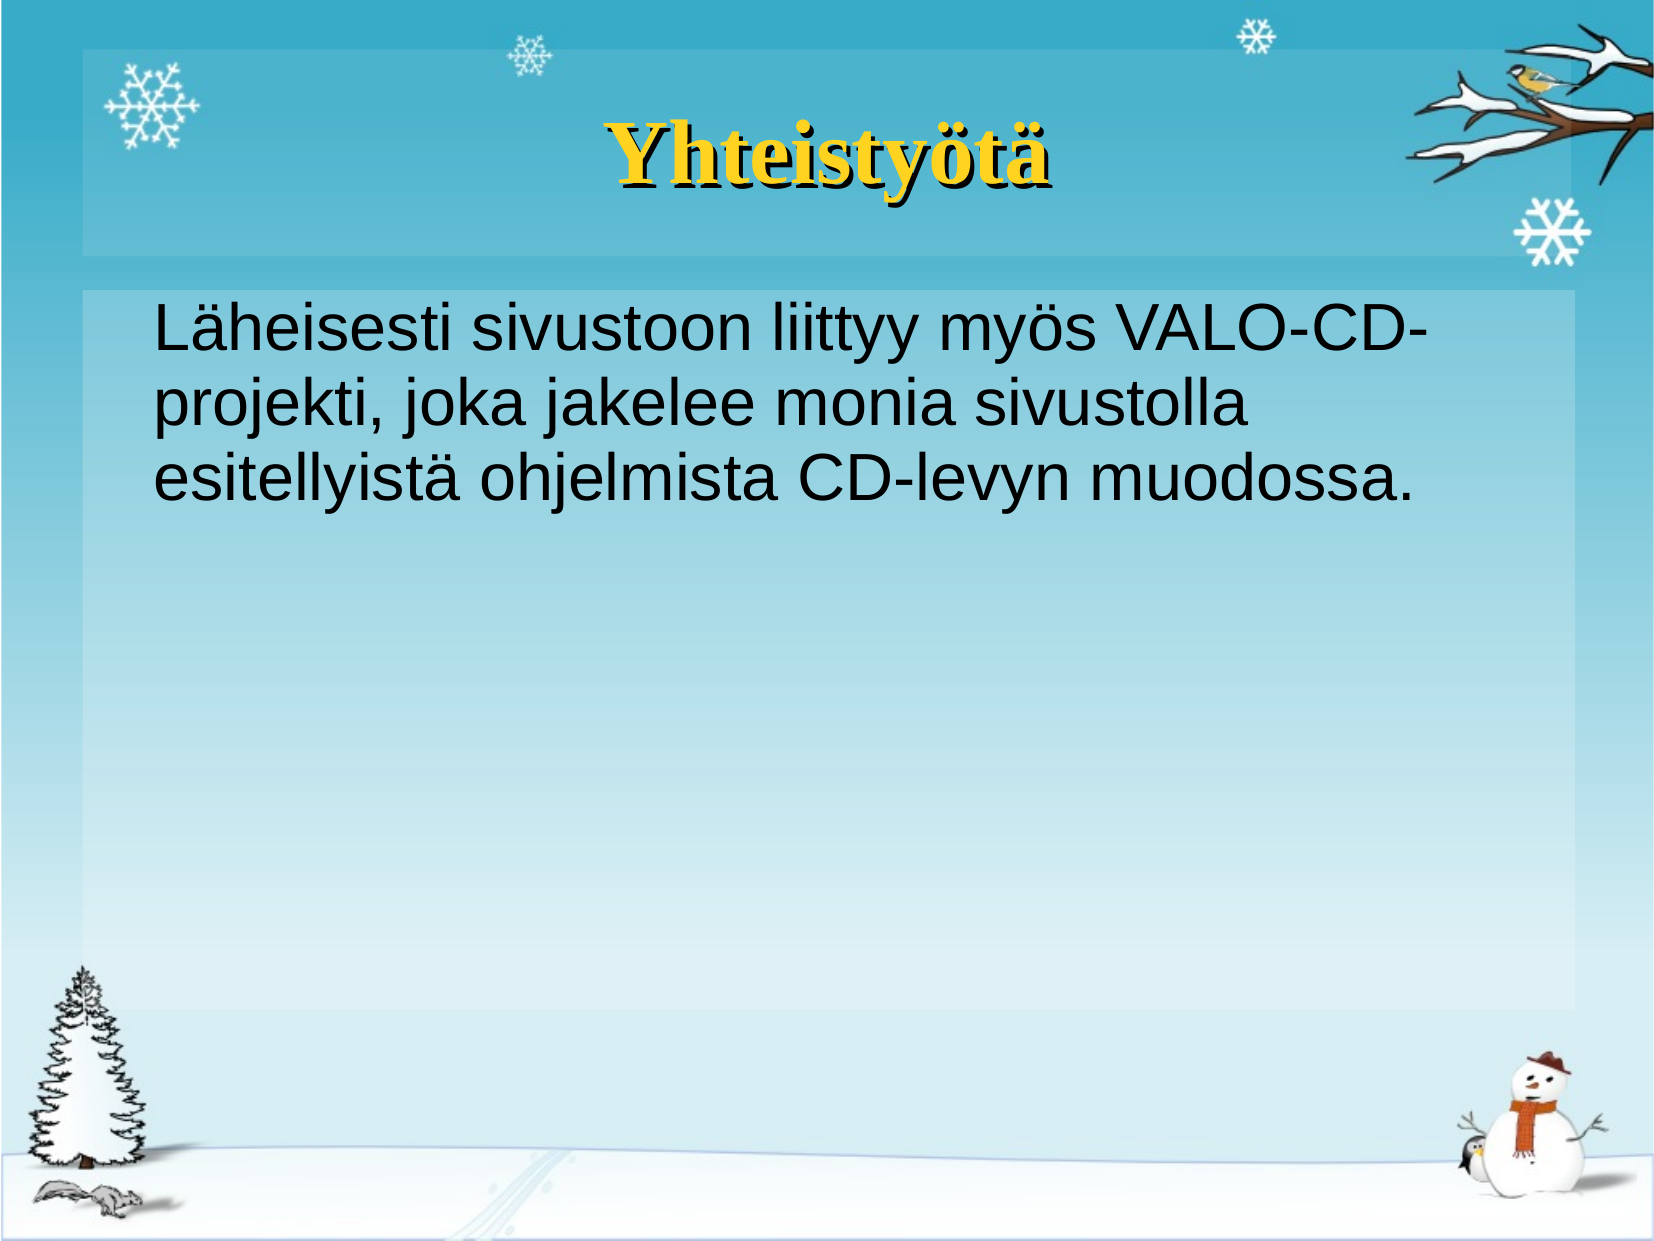

# Yhteistyötä
Läheisesti sivustoon liittyy myös VALO-CD-projekti, joka jakelee monia sivustolla esitellyistä ohjelmista CD-levyn muodossa.